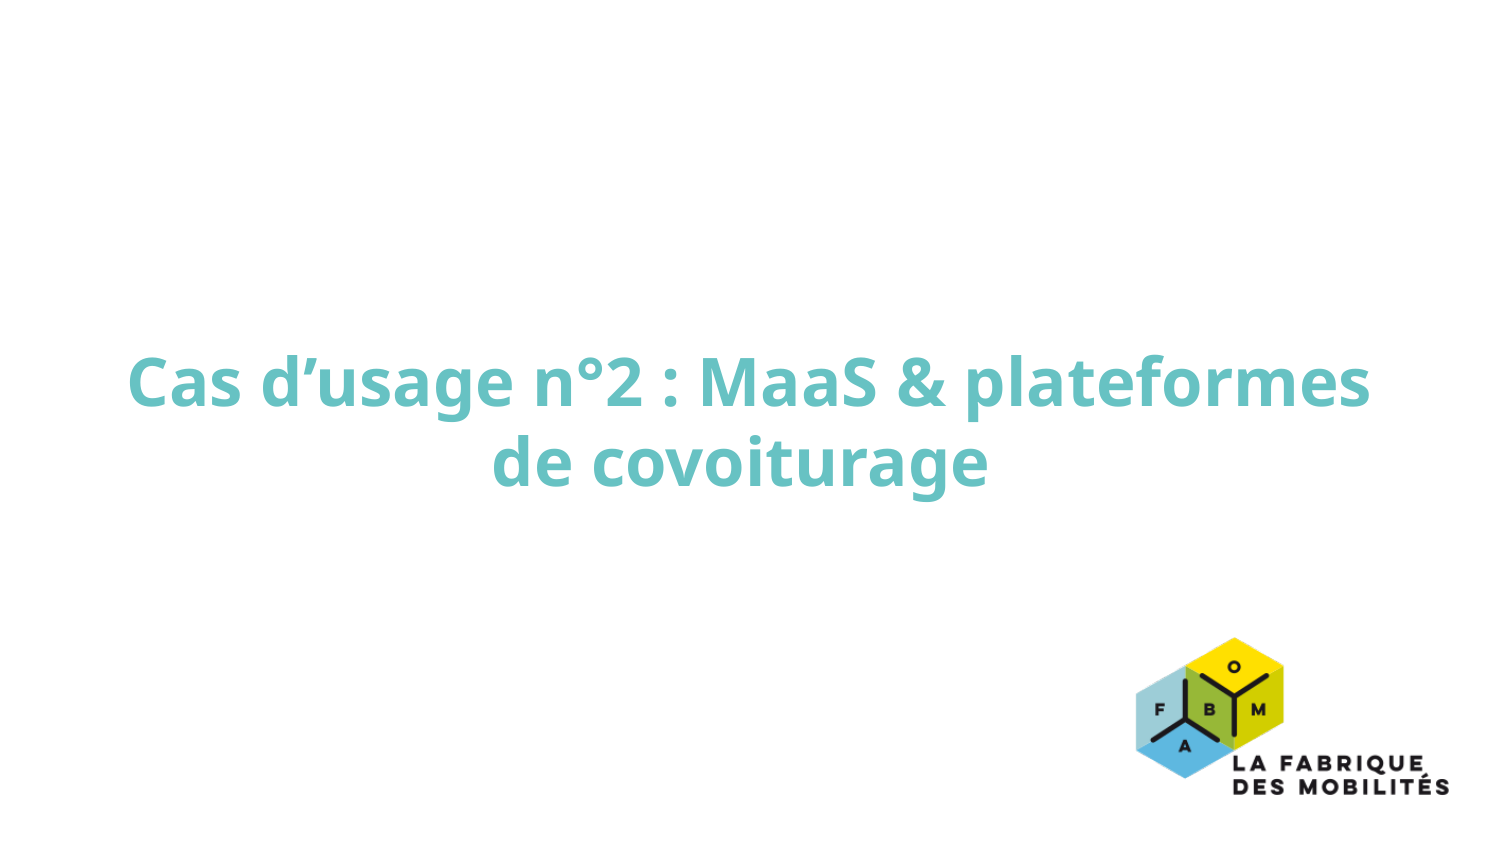

# Cas d’usage n°2 : MaaS & plateformes de covoiturage